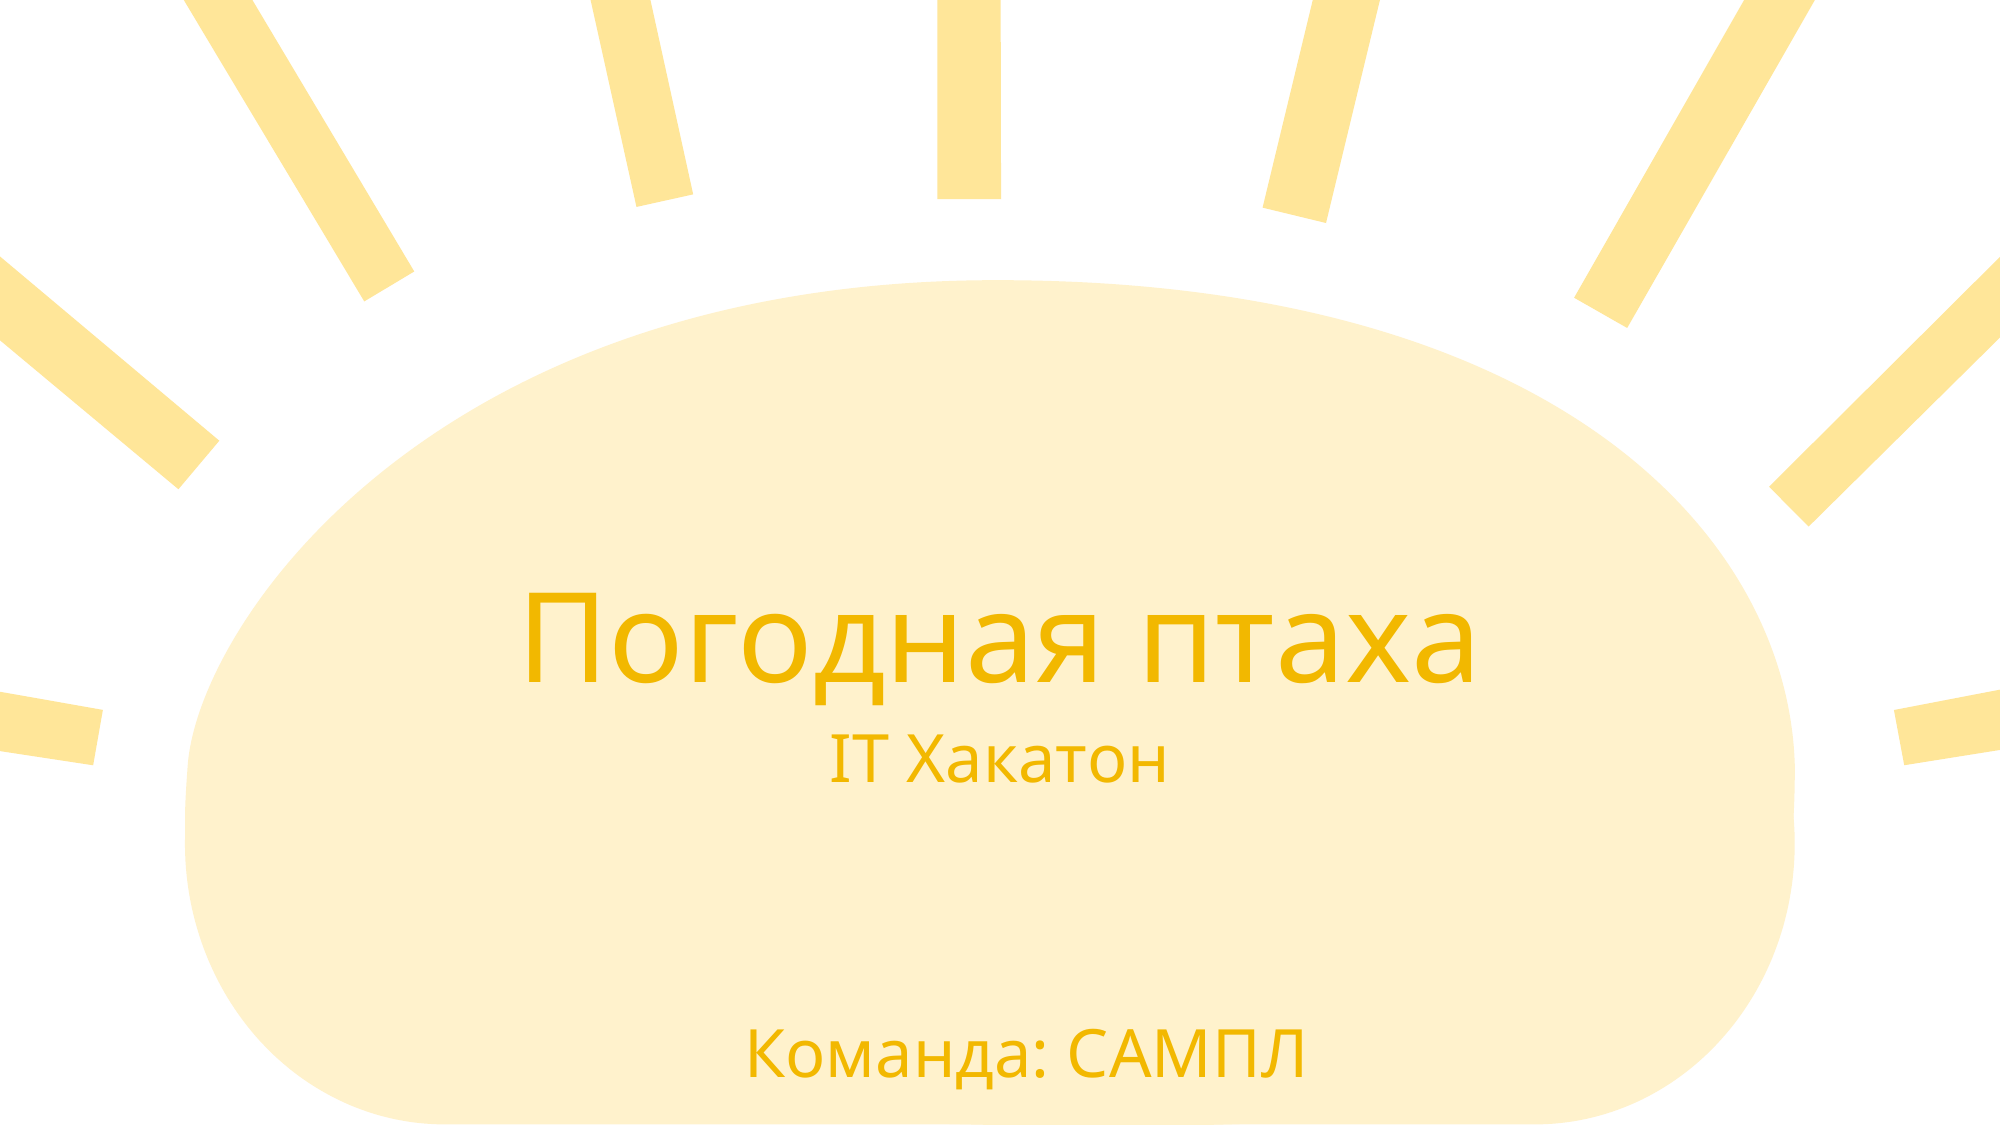

# Погодная птаха
IT Хакатон
Команда: САМПЛ